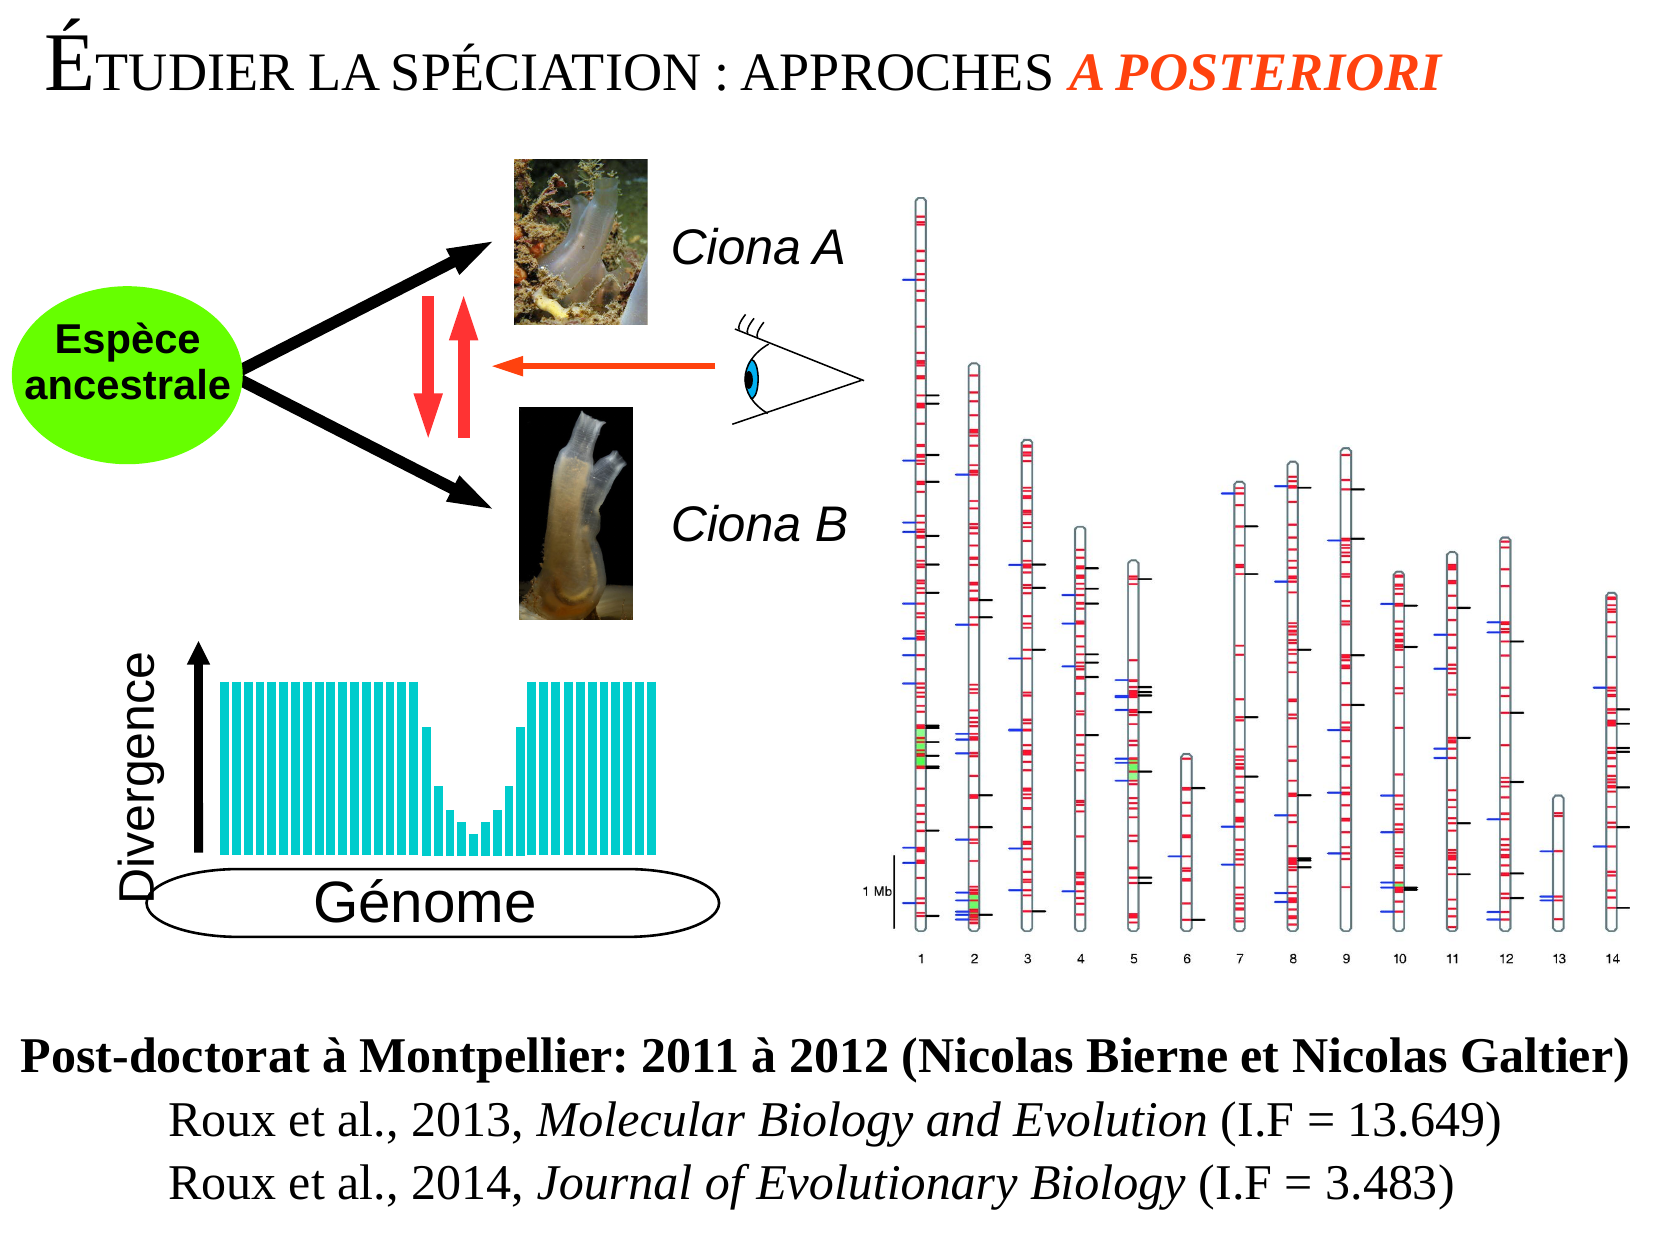

ÉTUDIER LA SPÉCIATION : APPROCHES A POSTERIORI
Ciona A
Espèce
ancestrale
Ciona B
Divergence
Génome
Post-doctorat à Montpellier: 2011 à 2012 (Nicolas Bierne et Nicolas Galtier)
		Roux et al., 2013, Molecular Biology and Evolution (I.F = 13.649)
		Roux et al., 2014, Journal of Evolutionary Biology (I.F = 3.483)